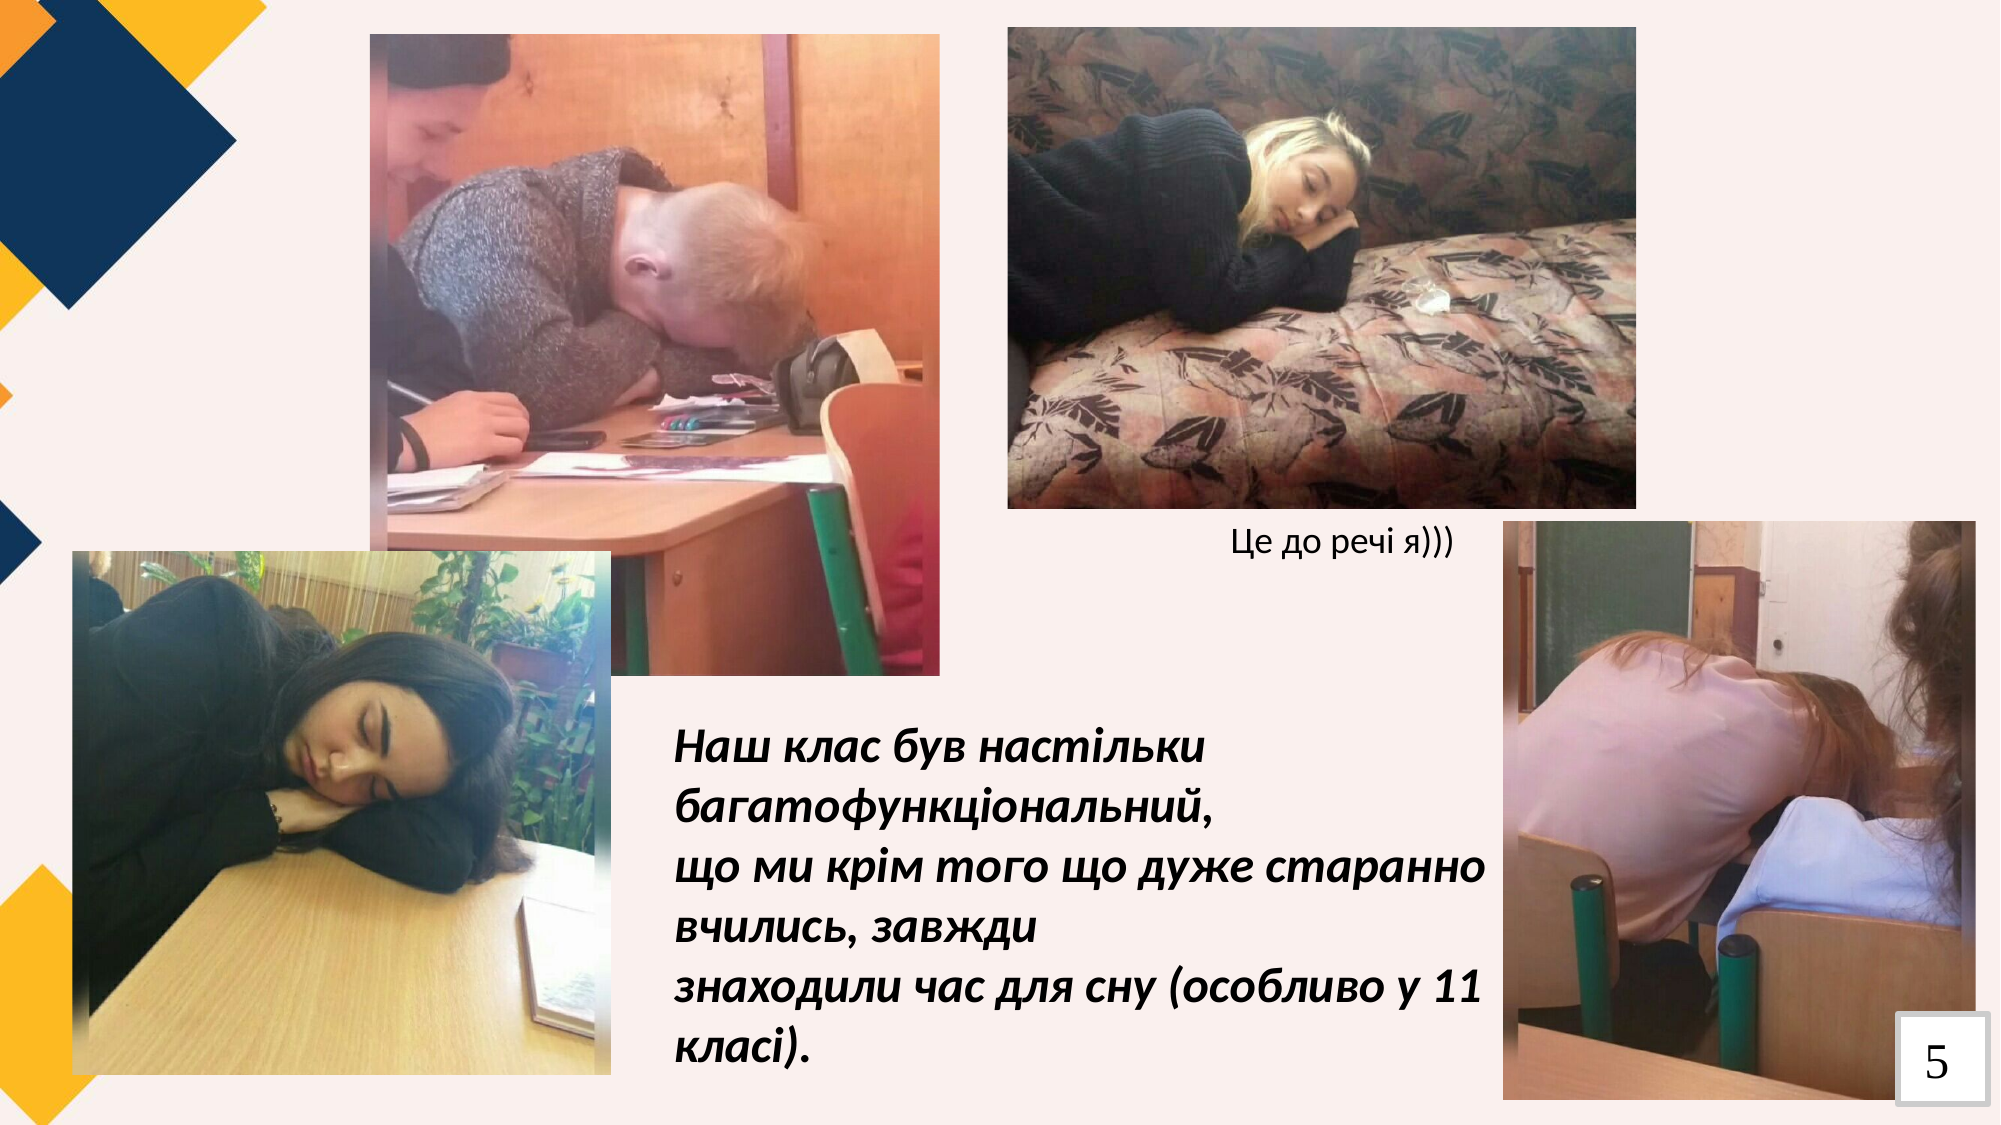

Це до речі я)))
Наш клас був настільки багатофункціональний,
що ми крім того що дуже старанно вчились, завжди
знаходили час для сну (особливо у 11 класі).
5